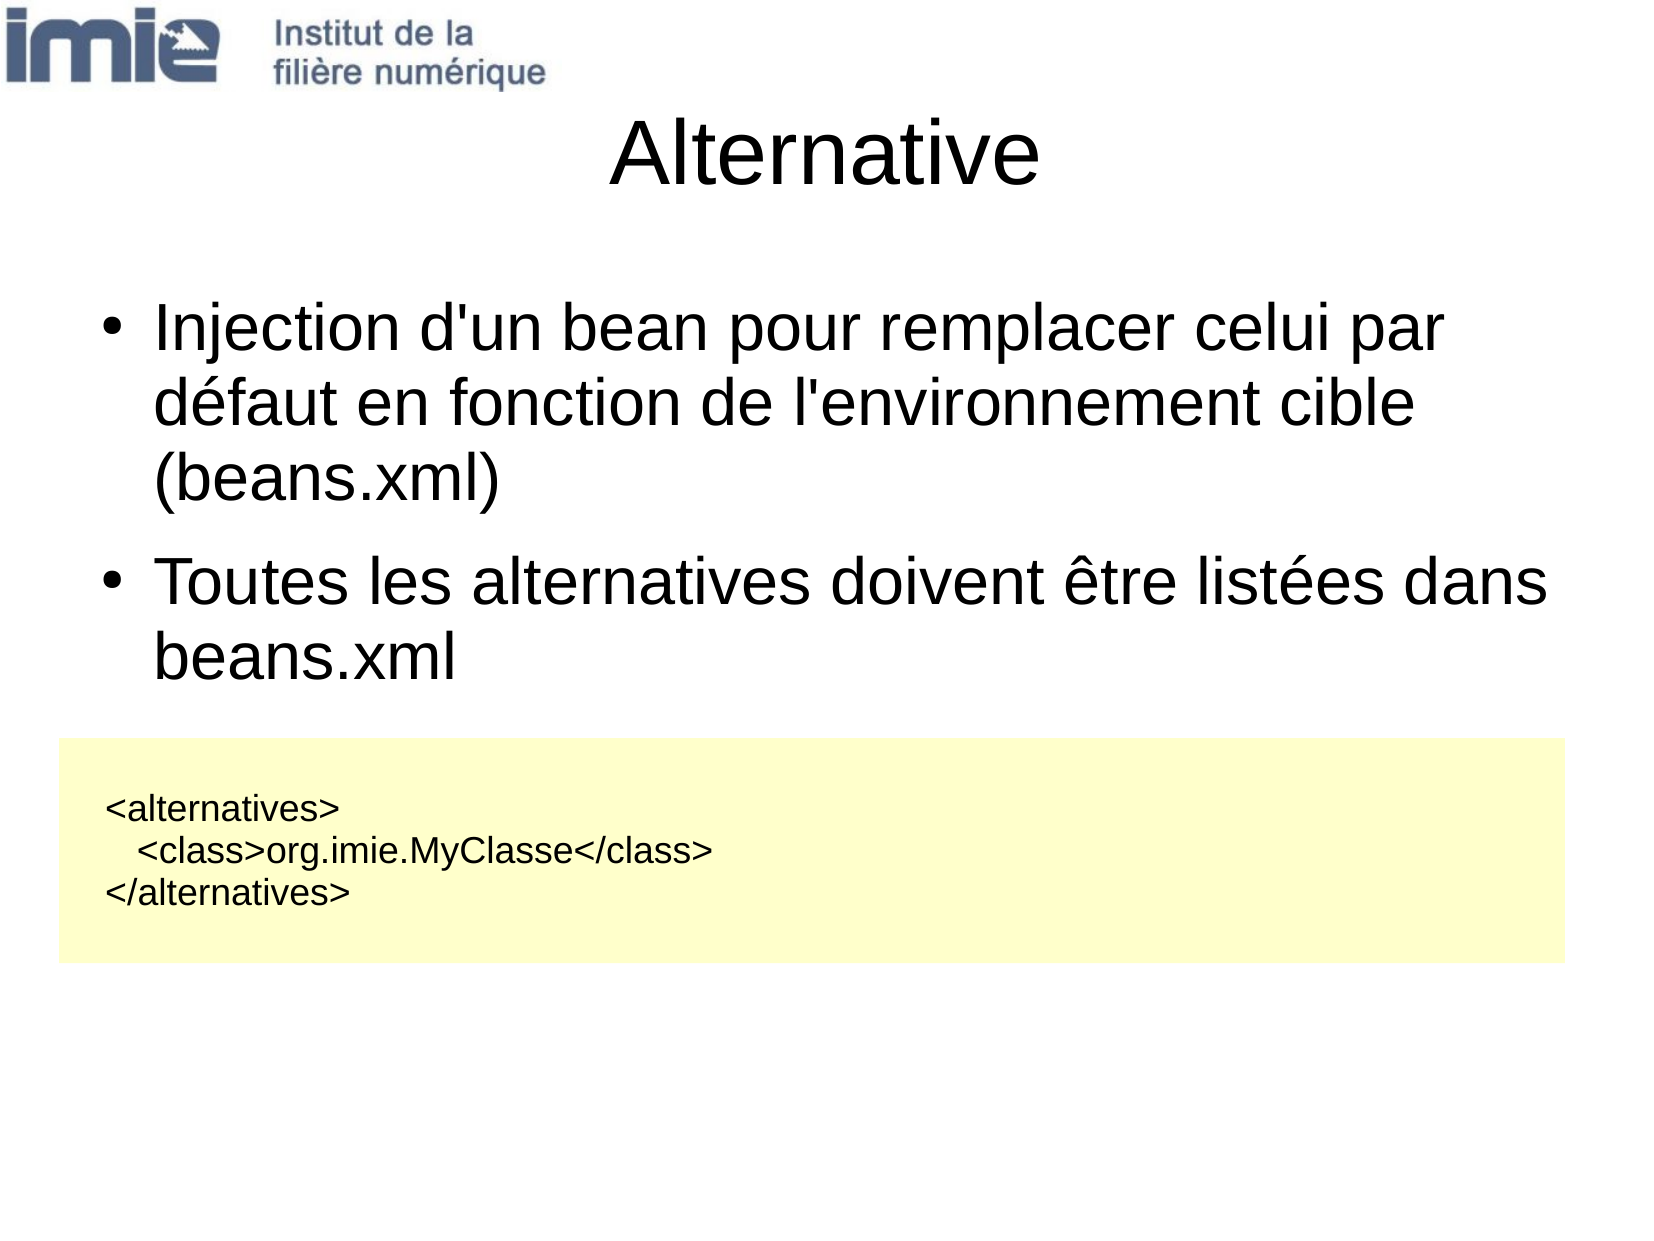

# Alternative
Injection d'un bean pour remplacer celui par défaut en fonction de l'environnement cible (beans.xml)
Toutes les alternatives doivent être listées dans beans.xml
 <alternatives>
 <class>org.imie.MyClasse</class>
 </alternatives>